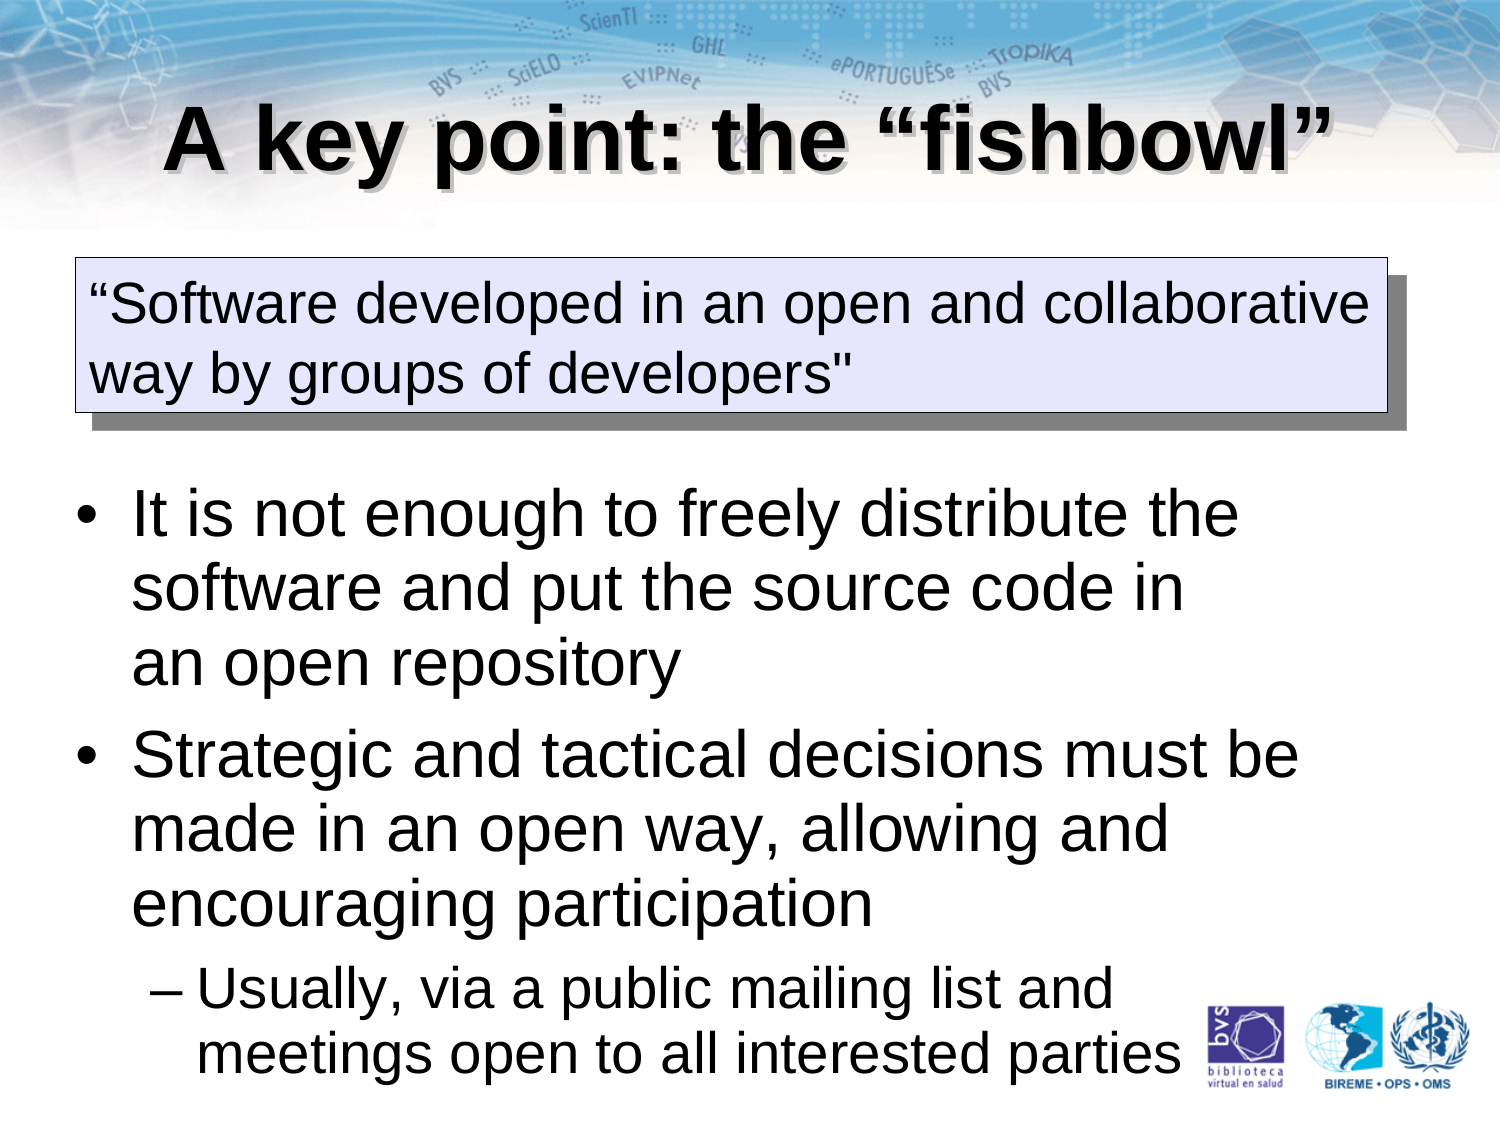

# A key point: the “fishbowl”
“Software developed in an open and collaborative way by groups of developers"
It is not enough to freely distribute the software and put the source code in
an open repository
Strategic and tactical decisions must be made in an open way, allowing and encouraging participation
Usually, via a public mailing list and
meetings open to all interested parties